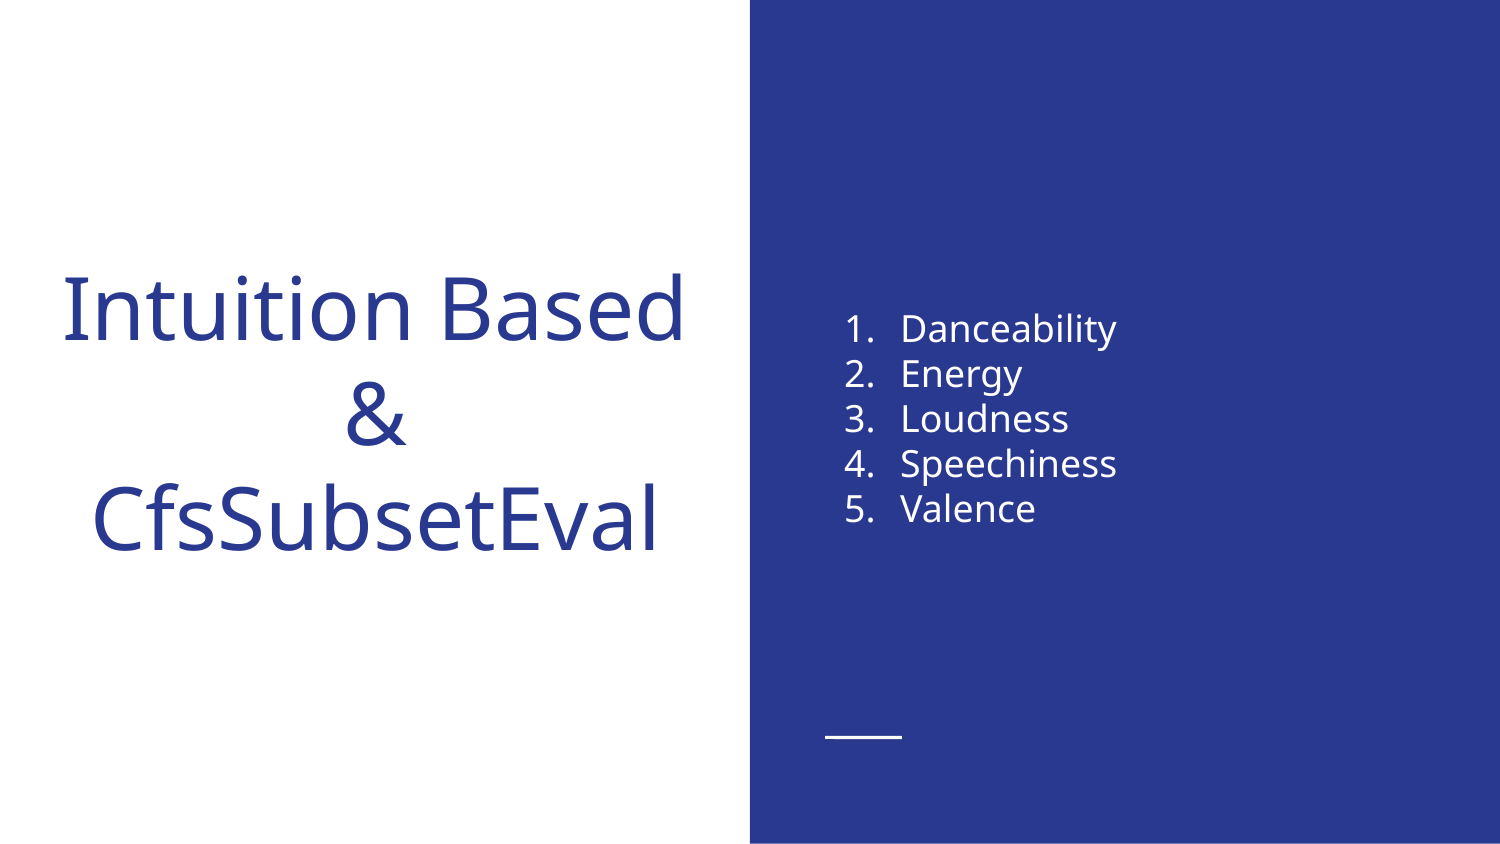

# Intuition Based & CfsSubsetEval
Danceability
Energy
Loudness
Speechiness
Valence